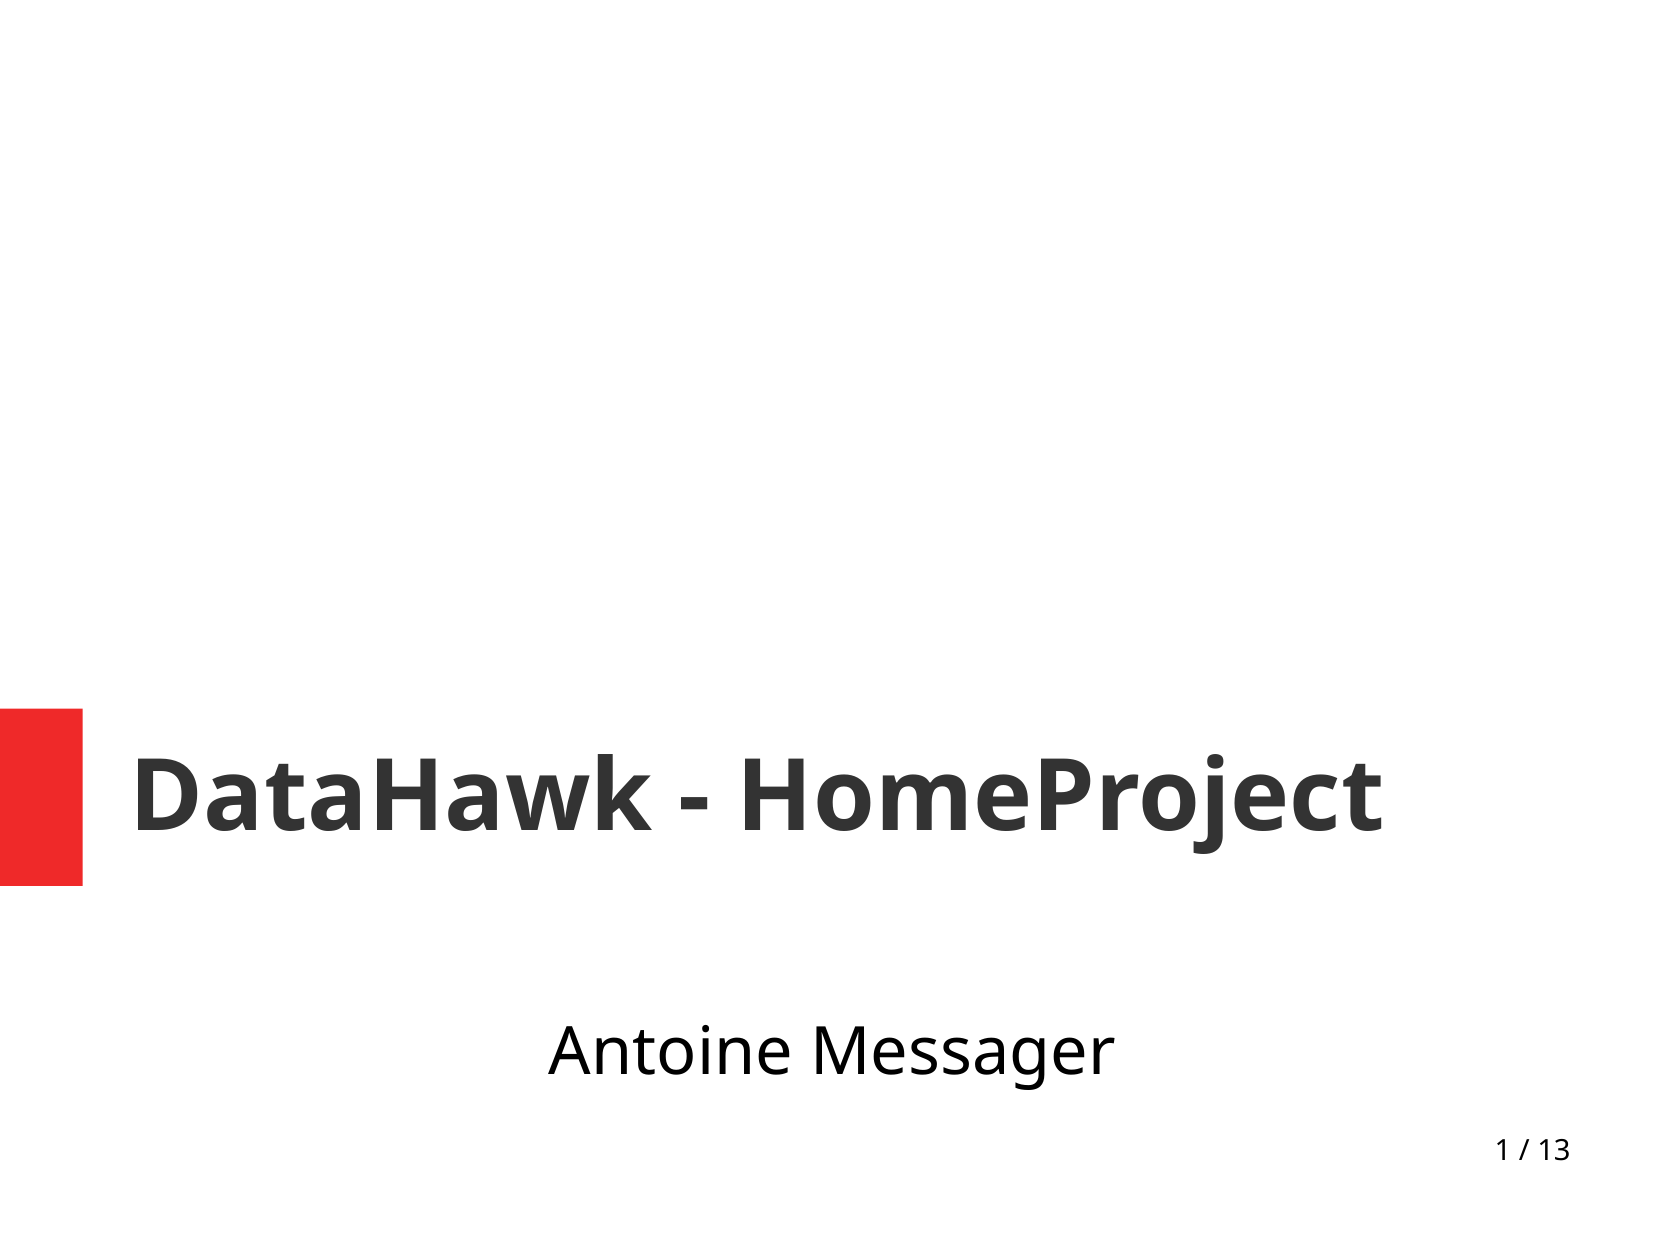

# DataHawk - HomeProject
Antoine Messager
1